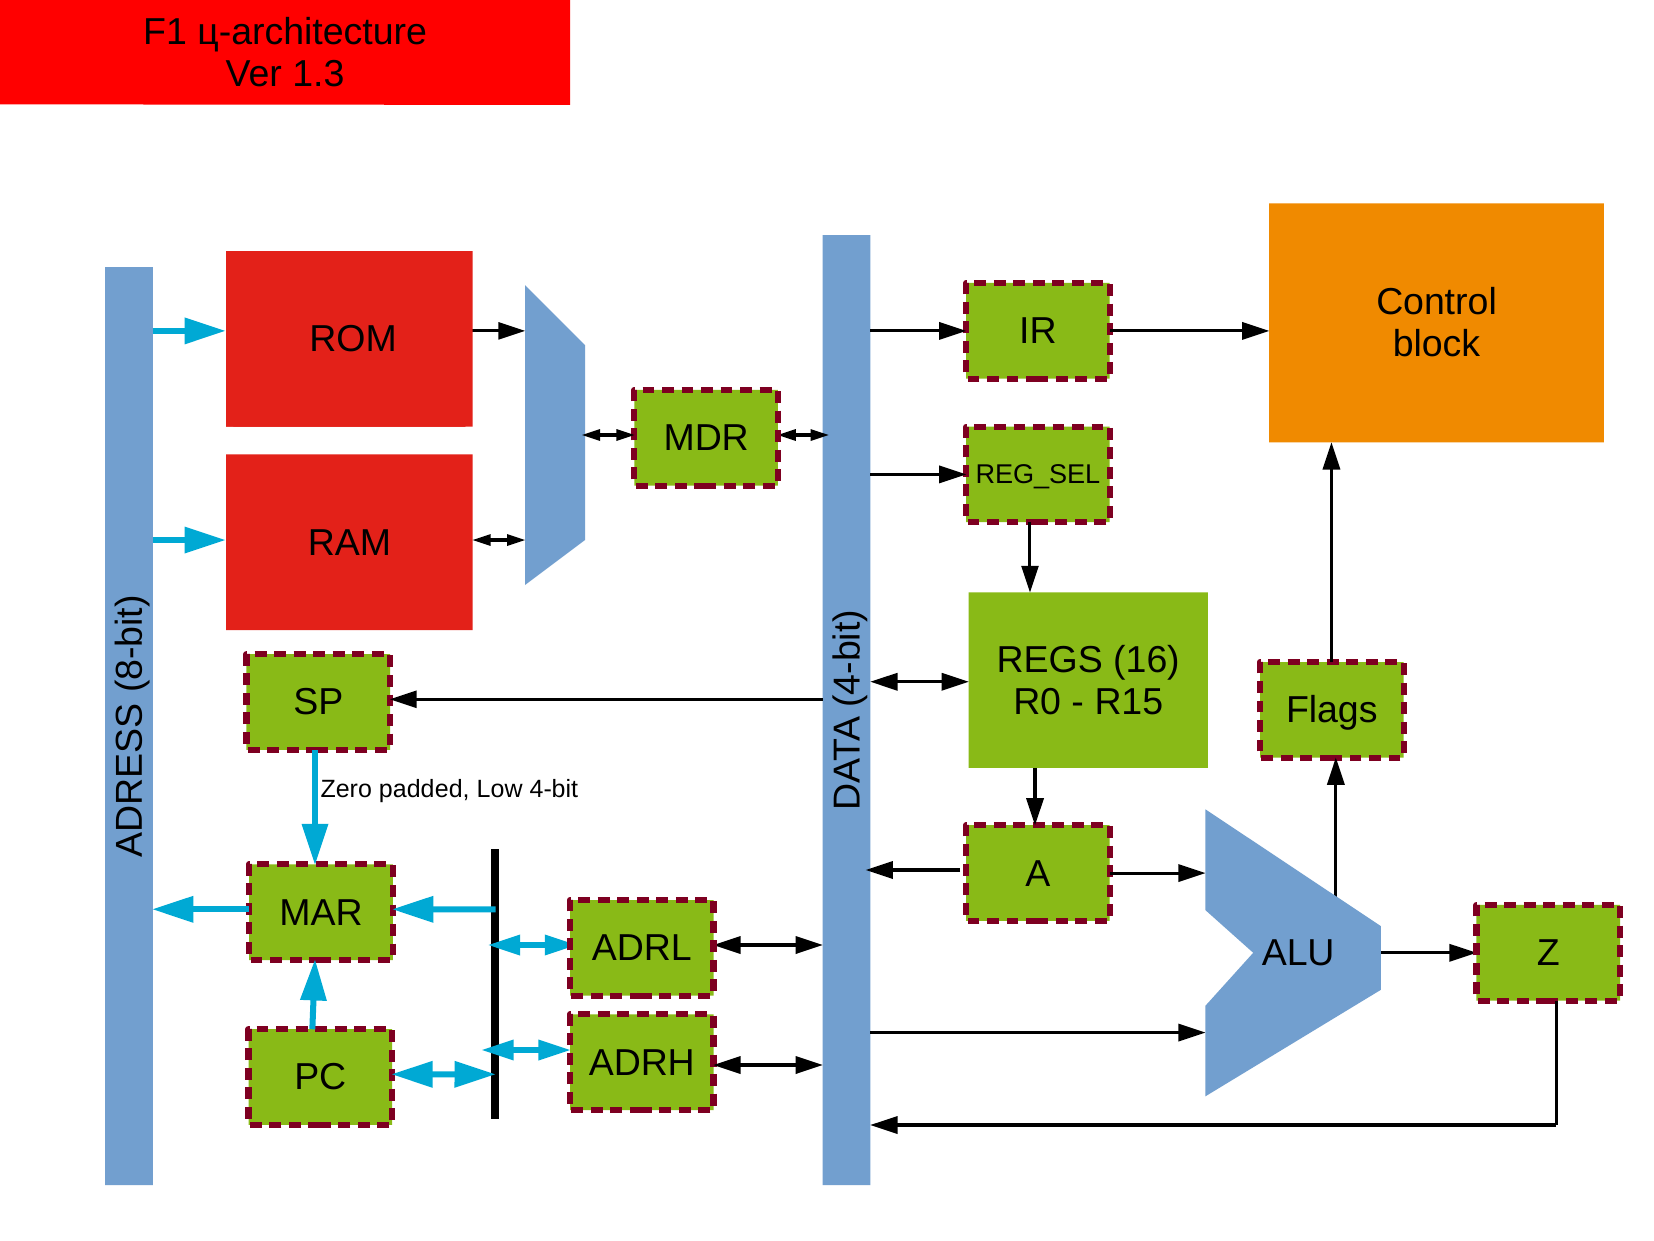

F1 ц-architecture
Ver 1.3
Control
block
ROM
ROM
ROM
IR
MDR
REG_SEL
RAM
REGS (16)
R0 - R15
SP
Flags
DATA (4-bit)
ADRESS (8-bit)
Zero padded, Low 4-bit
 ALU
A
MAR
ADRL
Z
ADRH
PC